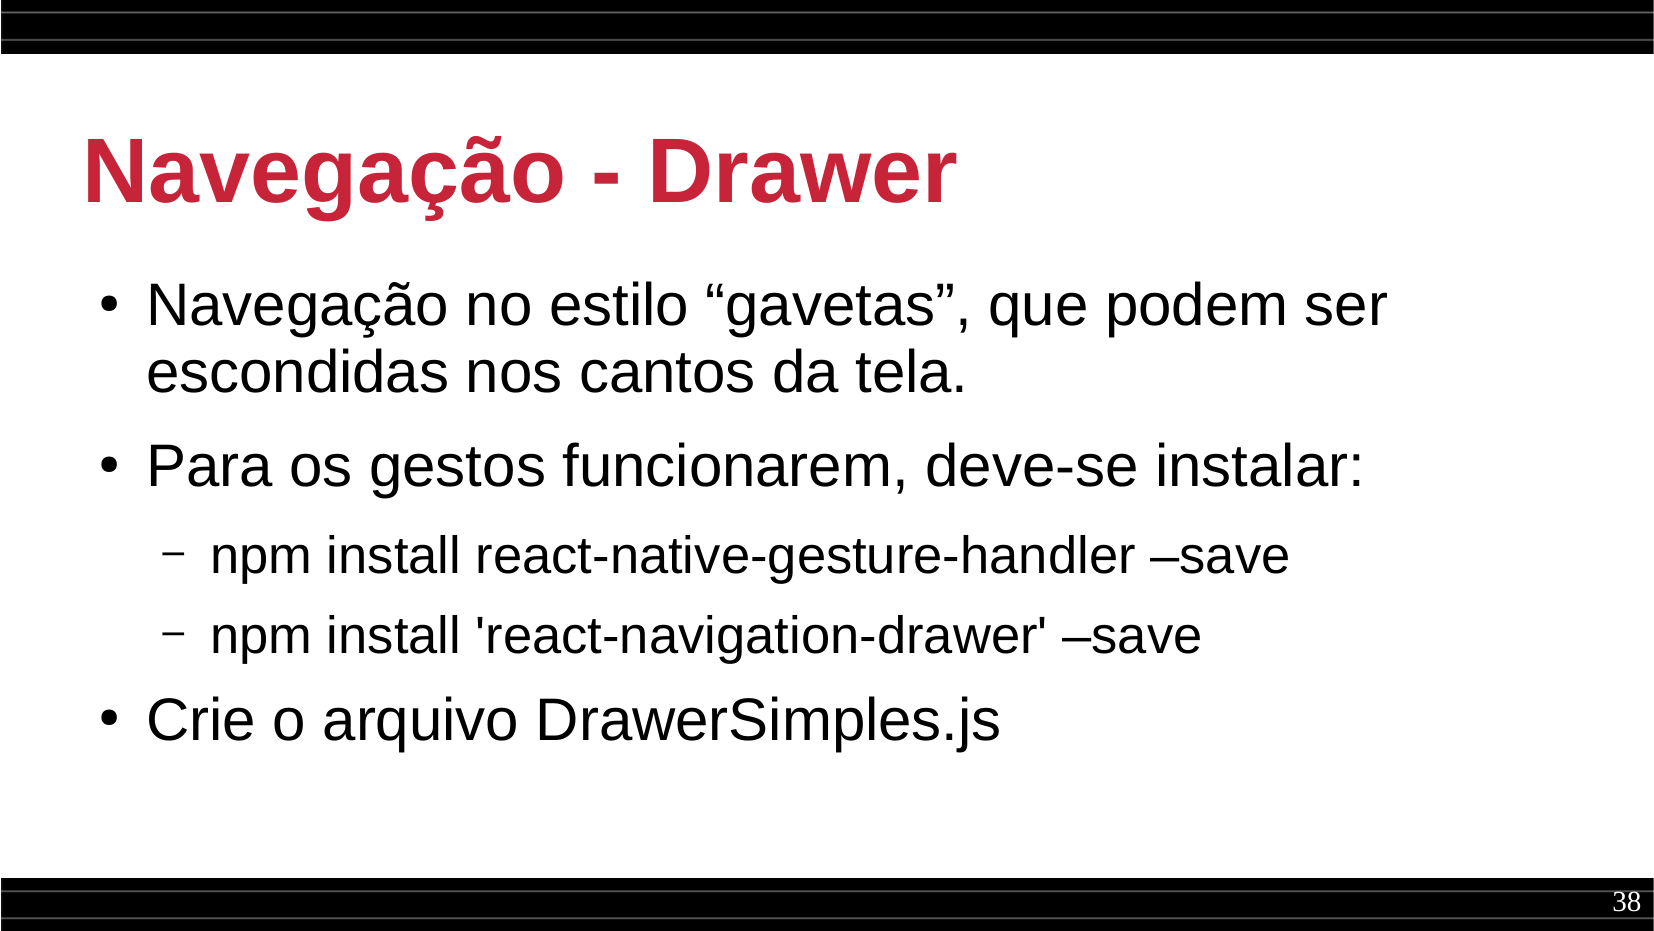

# Navegação - Drawer
Navegação no estilo “gavetas”, que podem ser escondidas nos cantos da tela.
Para os gestos funcionarem, deve-se instalar:
npm install react-native-gesture-handler –save
npm install 'react-navigation-drawer' –save
Crie o arquivo DrawerSimples.js